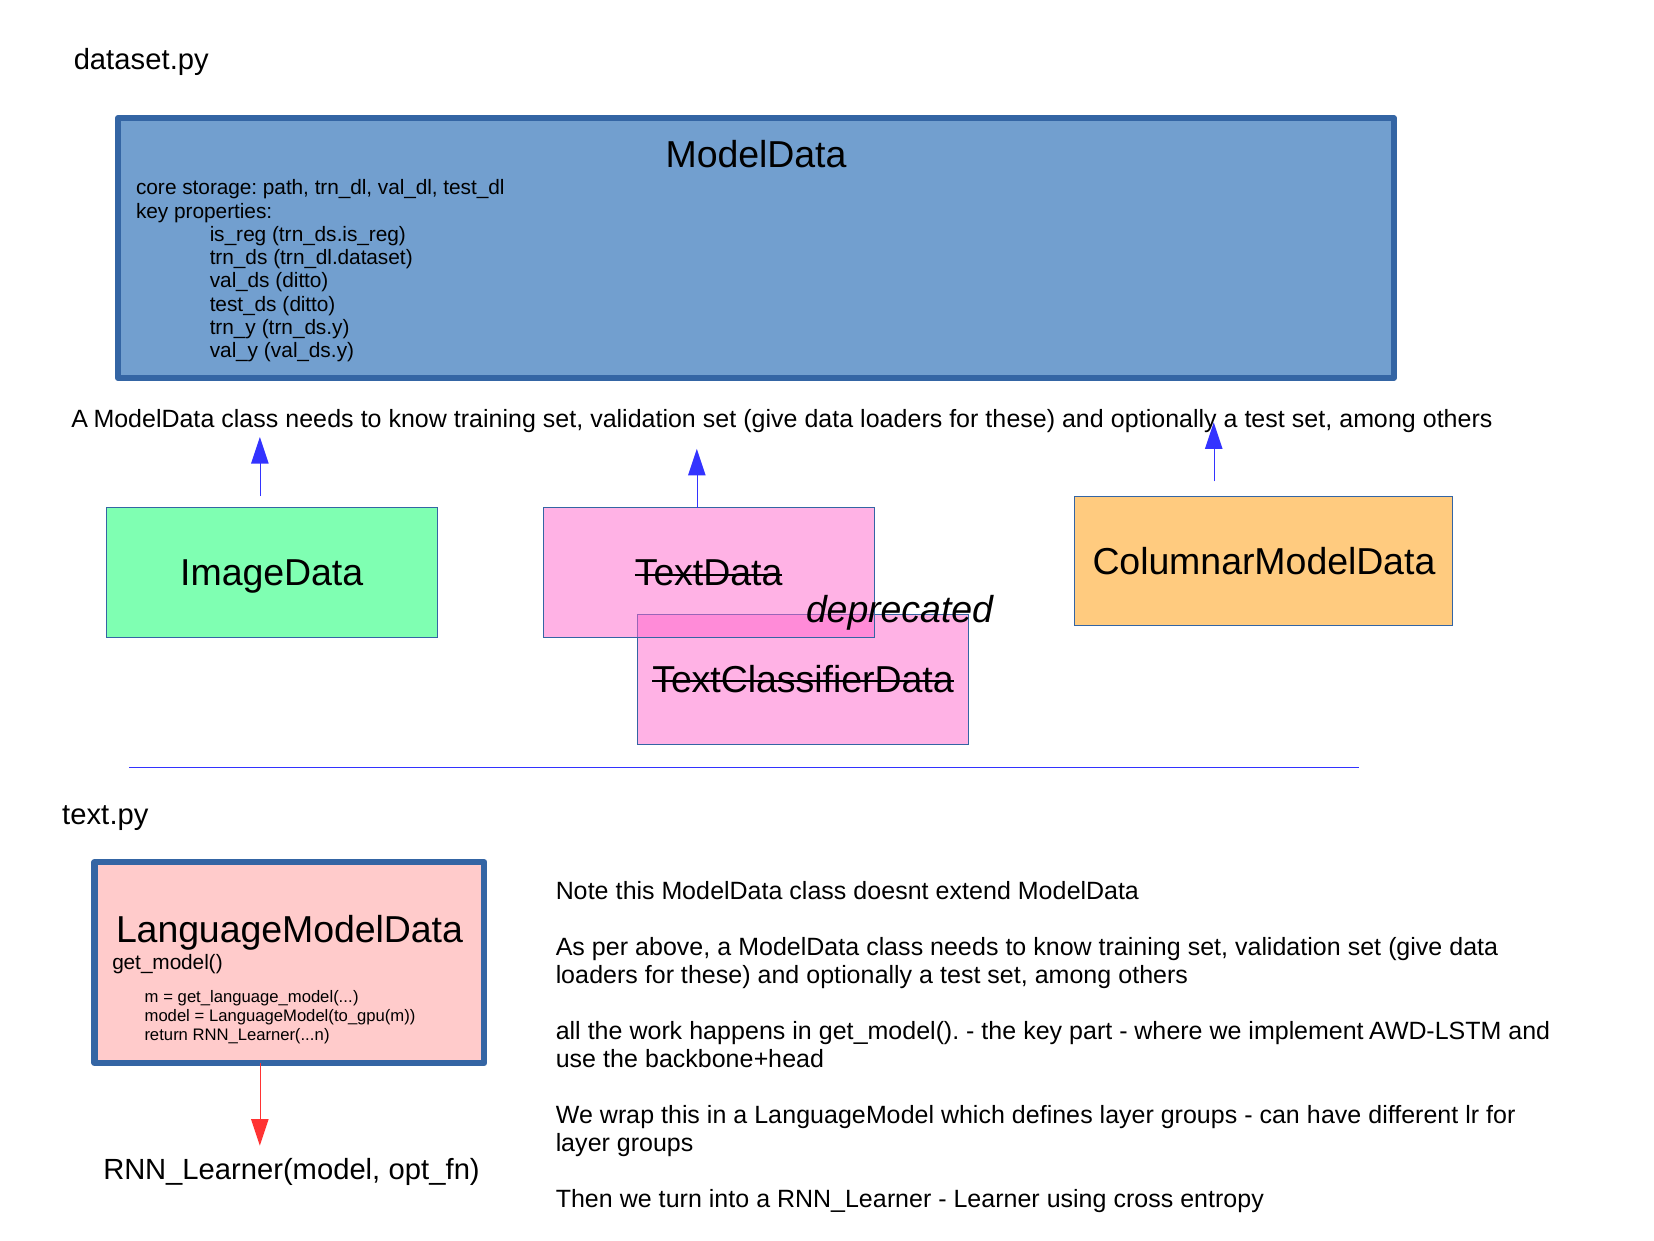

dataset.py
ModelData
core storage: path, trn_dl, val_dl, test_dl
key properties:
	is_reg (trn_ds.is_reg)
	trn_ds (trn_dl.dataset)
	val_ds (ditto)
	test_ds (ditto)
	trn_y (trn_ds.y)
	val_y (val_ds.y)
A ModelData class needs to know training set, validation set (give data loaders for these) and optionally a test set, among others
ColumnarModelData
ImageData
TextData
deprecated
TextClassifierData
text.py
LanguageModelData
get_model()
Note this ModelData class doesnt extend ModelData
As per above, a ModelData class needs to know training set, validation set (give data loaders for these) and optionally a test set, among others
all the work happens in get_model(). - the key part - where we implement AWD-LSTM and use the backbone+head
We wrap this in a LanguageModel which defines layer groups - can have different lr for layer groups
Then we turn into a RNN_Learner - Learner using cross entropy
m = get_language_model(...)
model = LanguageModel(to_gpu(m))
return RNN_Learner(...n)
RNN_Learner(model, opt_fn)